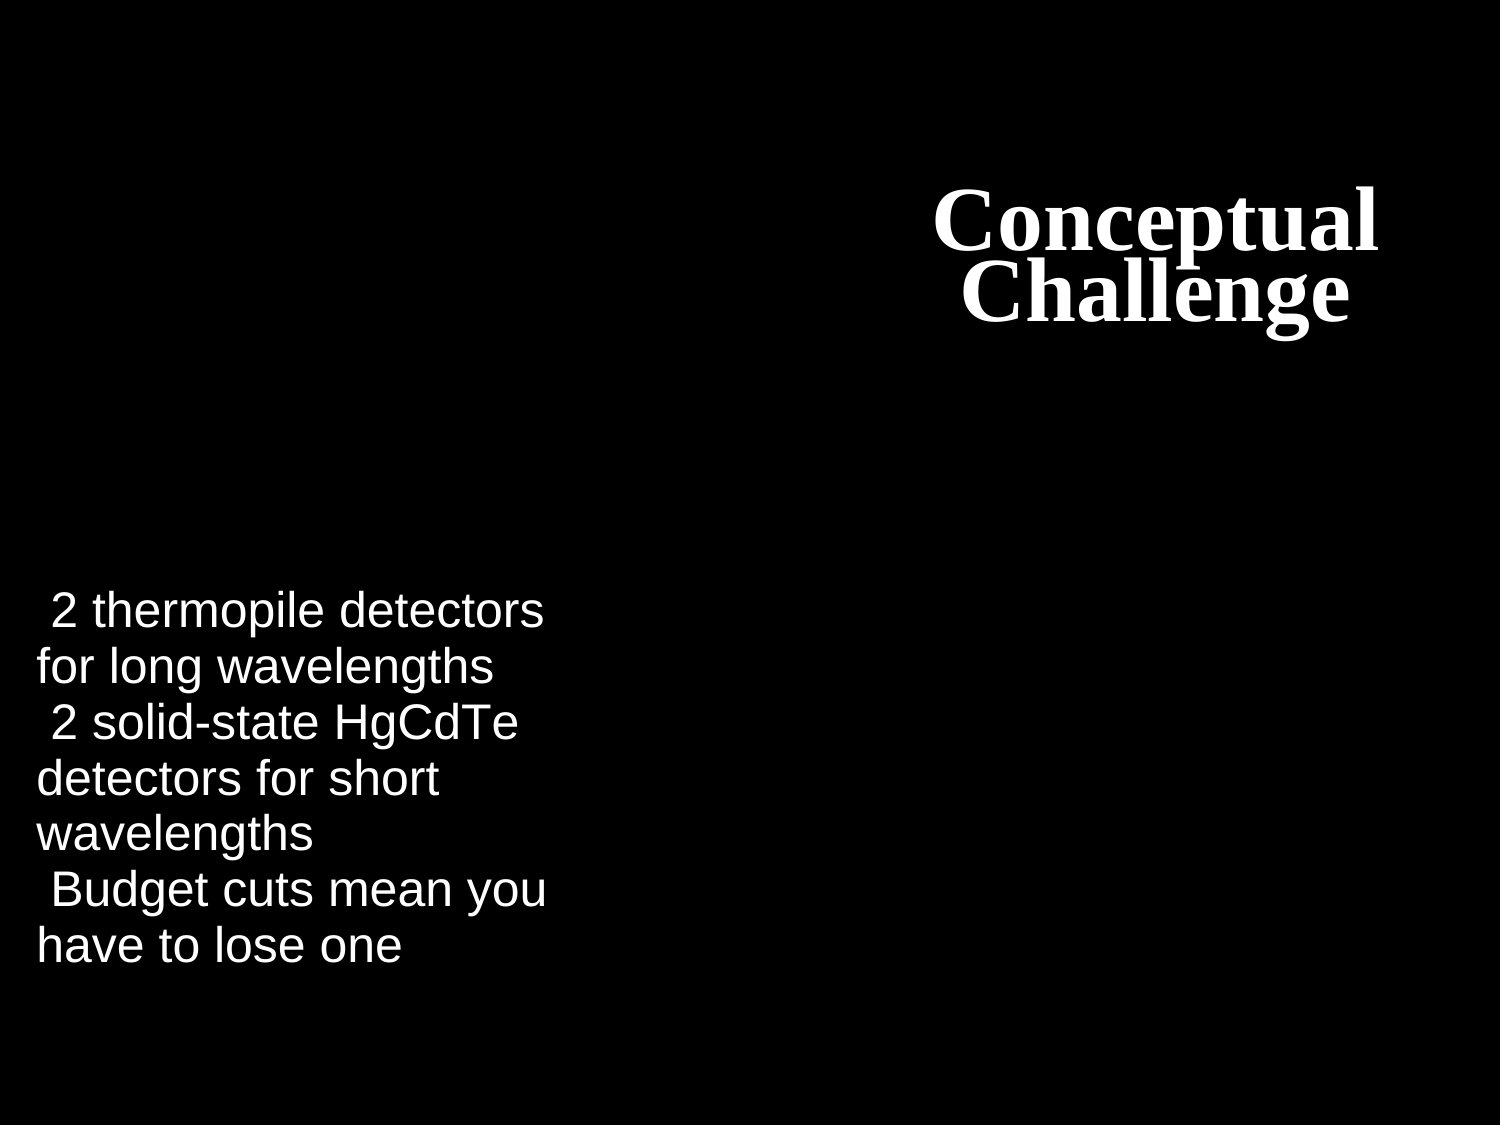

# Conceptual Challenge
 2 thermopile detectors for long wavelengths
 2 solid-state HgCdTe detectors for short wavelengths
 Budget cuts mean you have to lose one